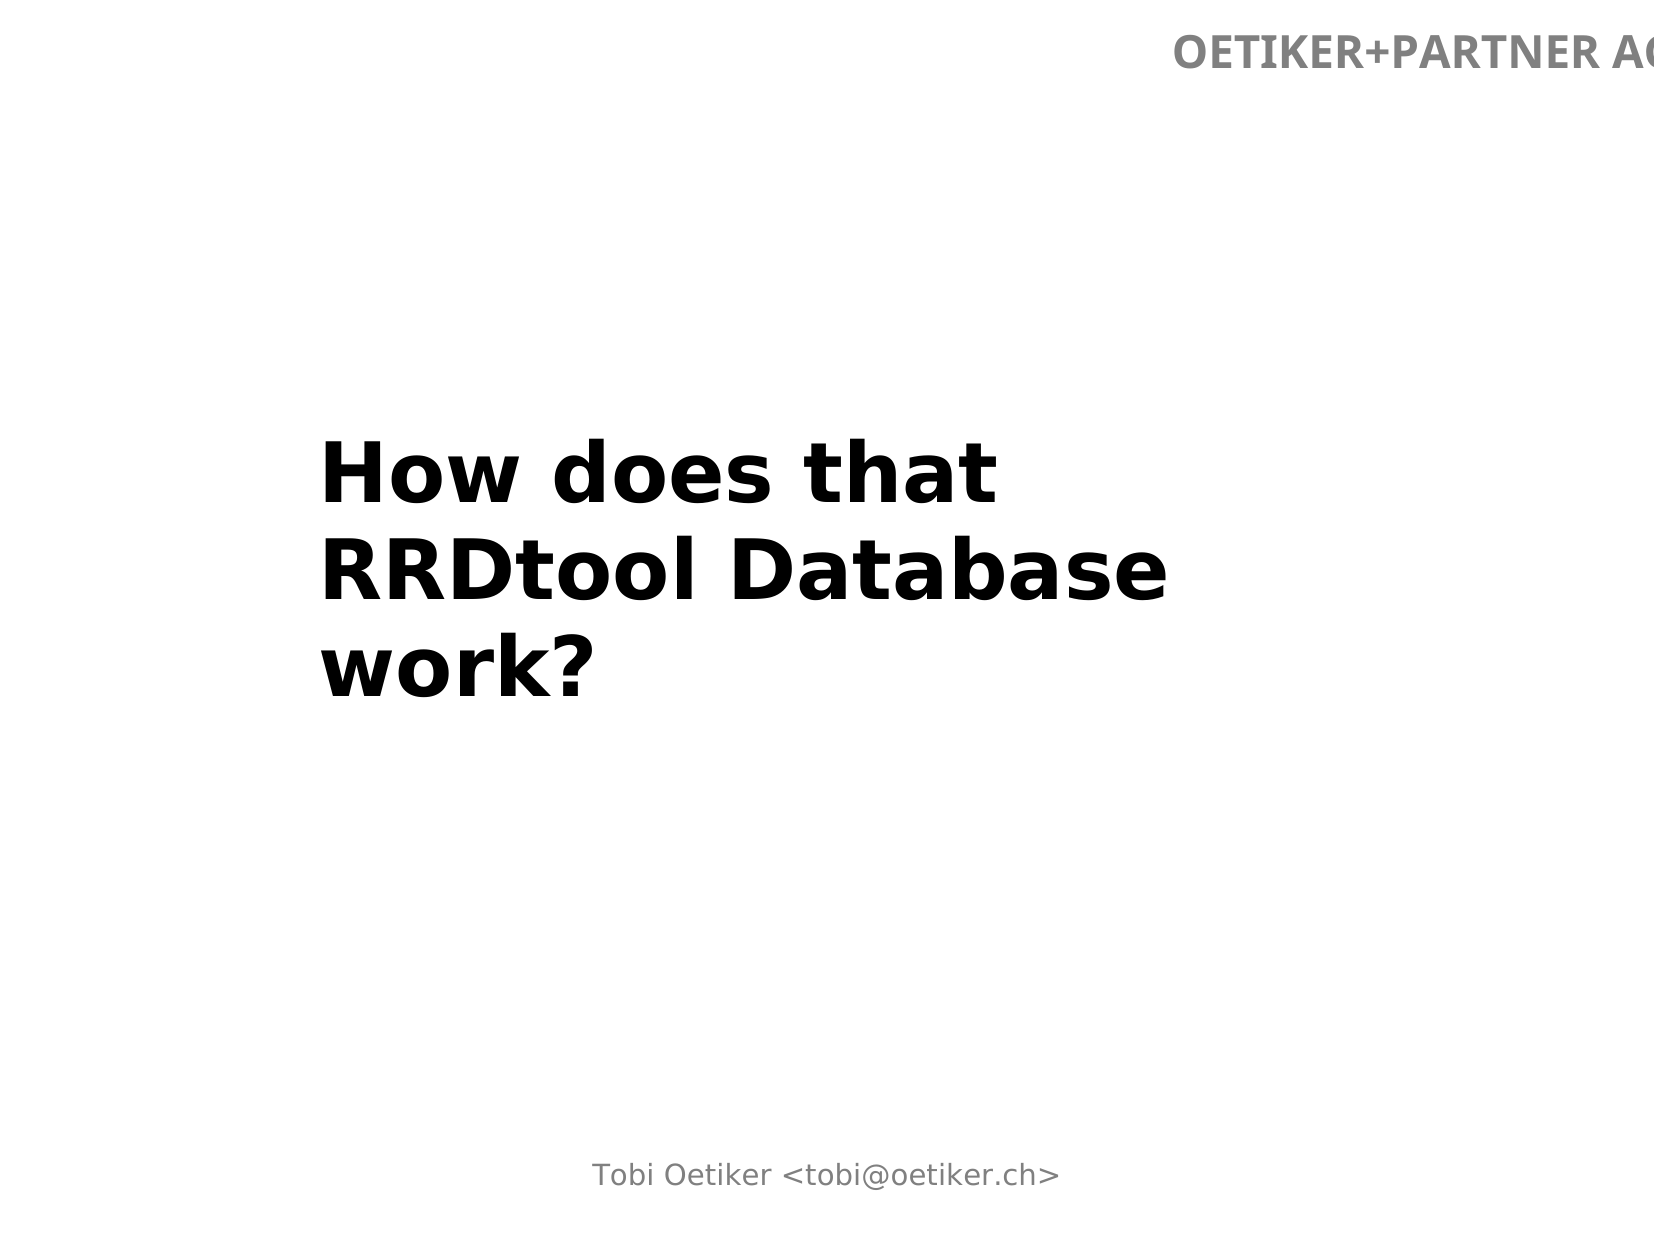

# How does that RRDtool Database work?